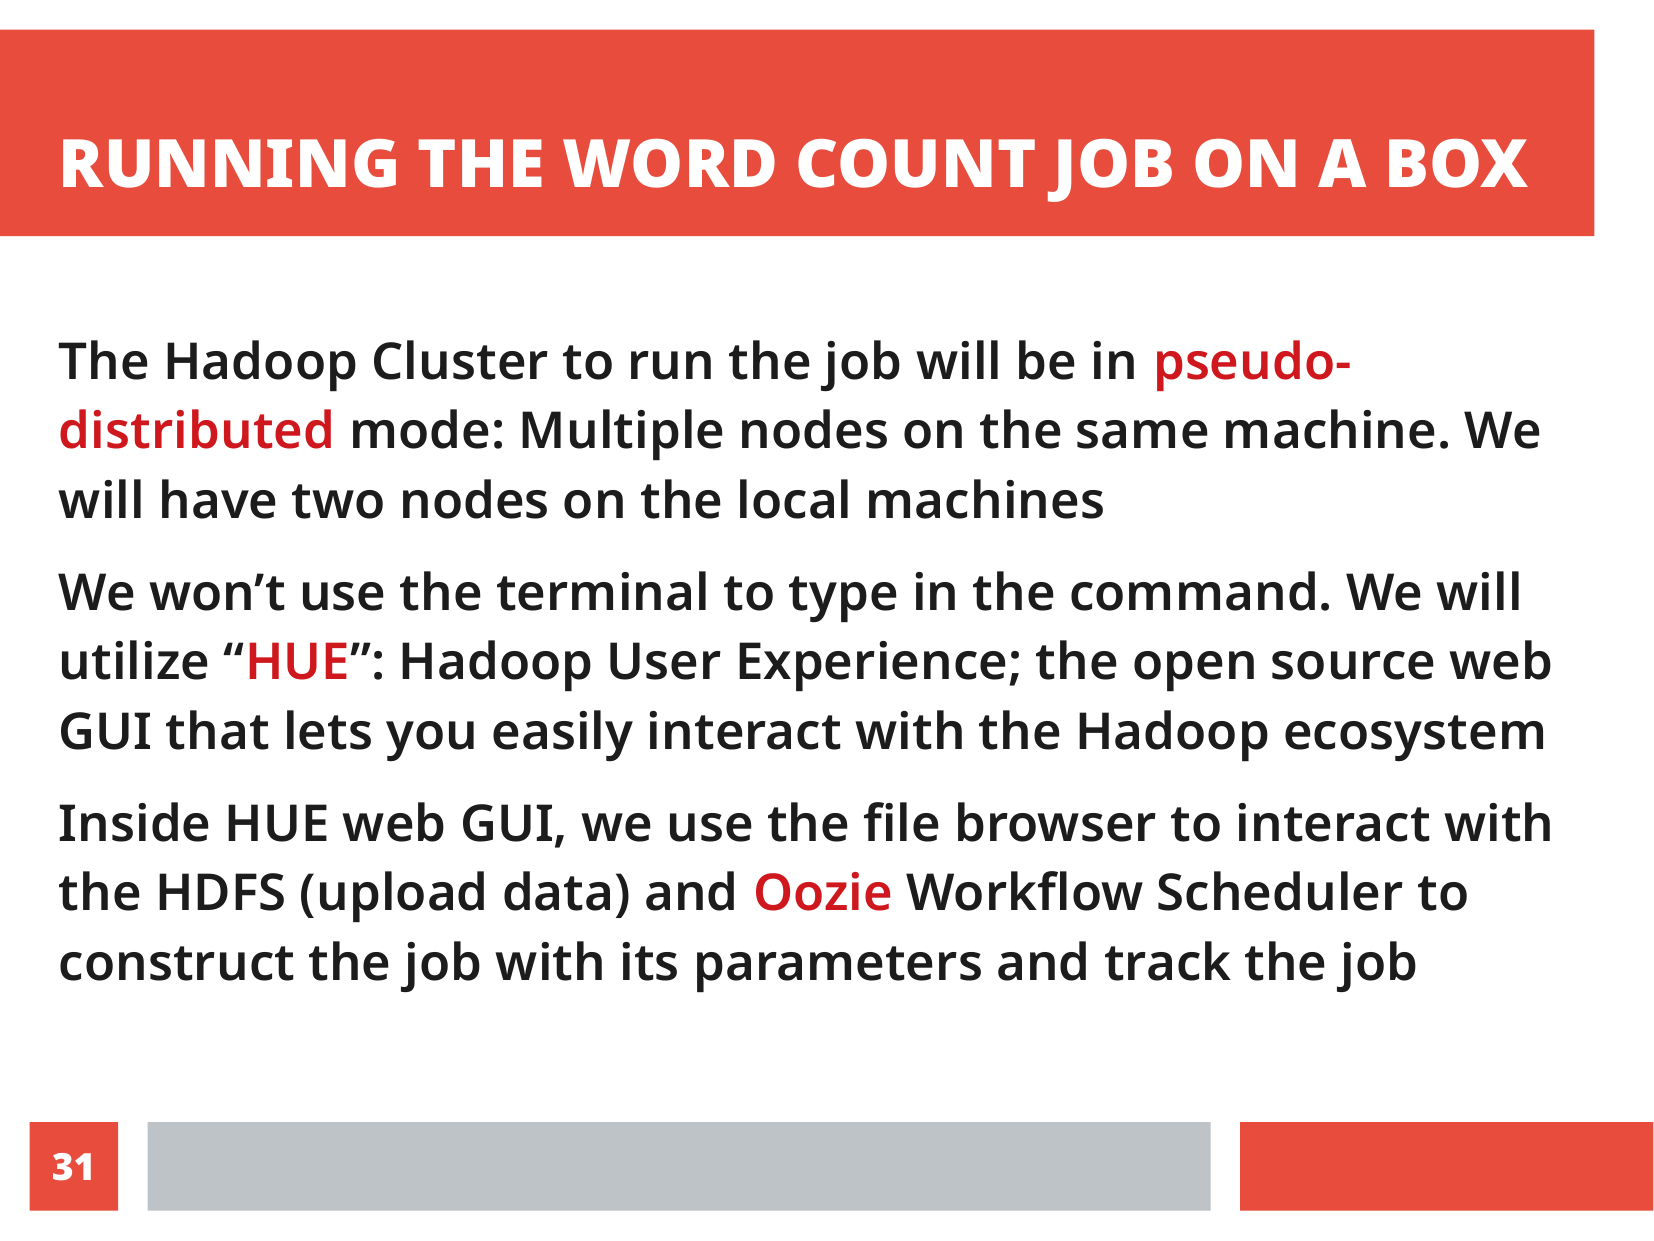

# RUNNING THE WORD COUNT JOB ON A BOX
The Hadoop Cluster to run the job will be in pseudo-distributed mode: Multiple nodes on the same machine. We will have two nodes on the local machines
We won’t use the terminal to type in the command. We will utilize “HUE”: Hadoop User Experience; the open source web GUI that lets you easily interact with the Hadoop ecosystem
Inside HUE web GUI, we use the file browser to interact with the HDFS (upload data) and Oozie Workflow Scheduler to construct the job with its parameters and track the job
31